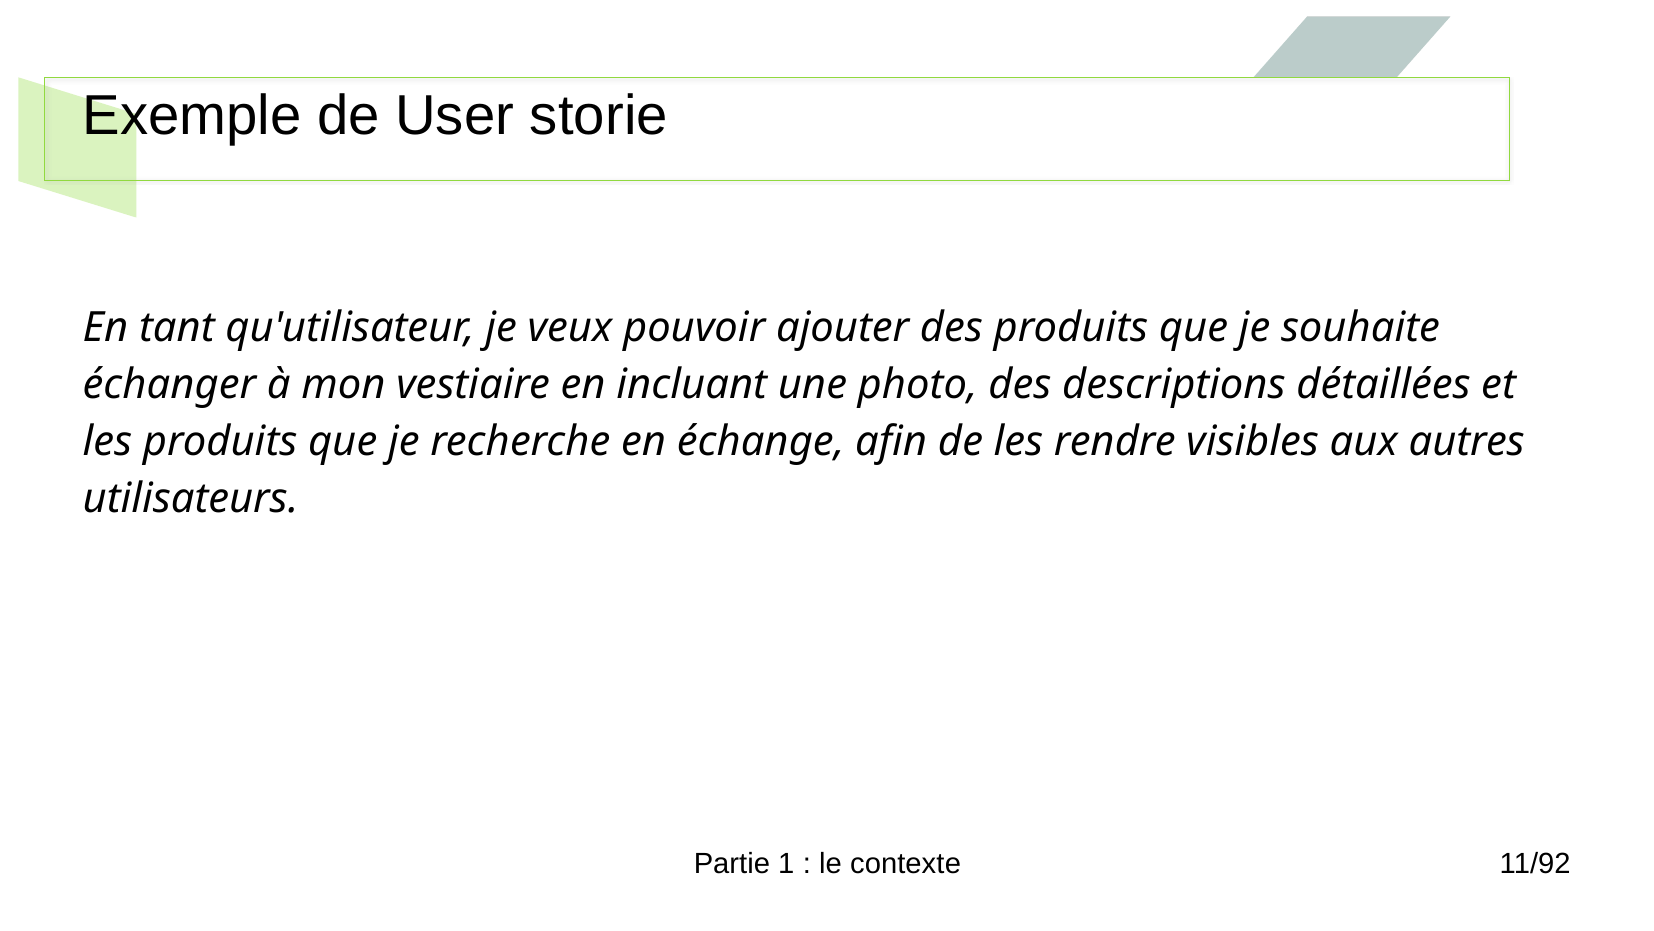

# Exemple de User storie
En tant qu'utilisateur, je veux pouvoir ajouter des produits que je souhaite échanger à mon vestiaire en incluant une photo, des descriptions détaillées et les produits que je recherche en échange, afin de les rendre visibles aux autres utilisateurs.
Partie 1 : le contexte
11